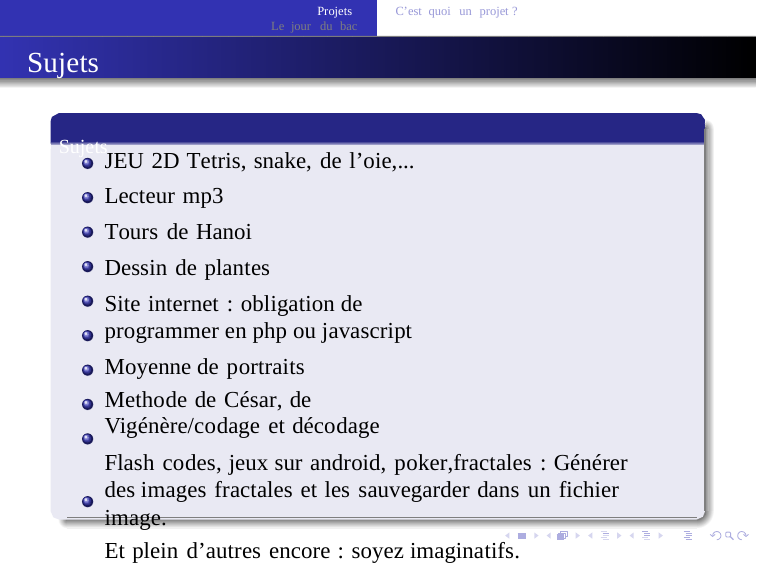

Projets
Le jour du bac
C’est quoi un projet ?
Liste de projets possibles non exhaustives
Sujets
Sujets
JEU 2D Tetris, snake, de l’oie,...
Lecteur mp3
Tours de Hanoi
Dessin de plantes
Site internet : obligation de programmer en php ou javascript
Moyenne de portraits
Methode de César, de Vigénère/codage et décodage
Flash codes, jeux sur android, poker,fractales : Générer des images fractales et les sauvegarder dans un fichier image.
Et plein d’autres encore : soyez imaginatifs.
J.Berhila/F.Voyer
Projets ISN 2013-2014